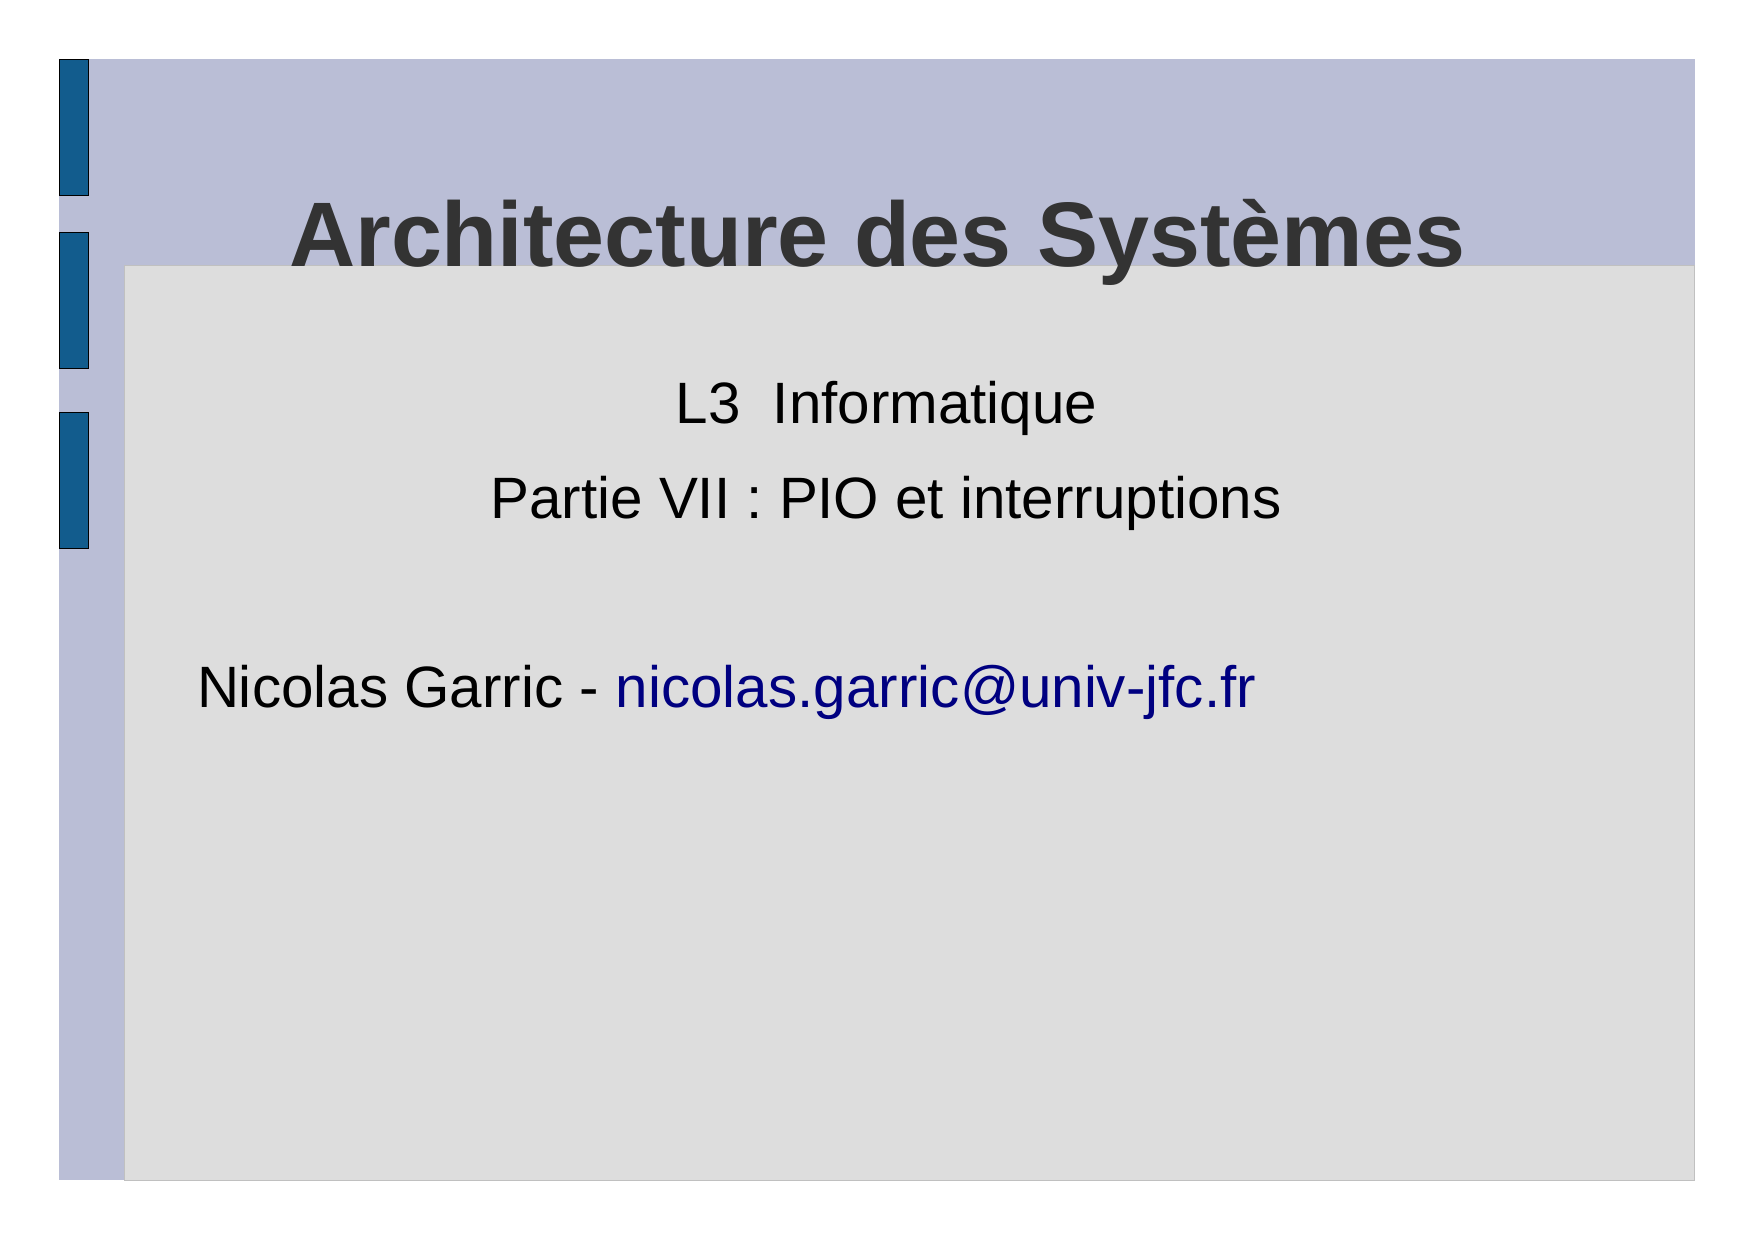

# Architecture des Systèmes
L3 Informatique
Partie VII : PIO et interruptions
Nicolas Garric - nicolas.garric@univ-jfc.fr